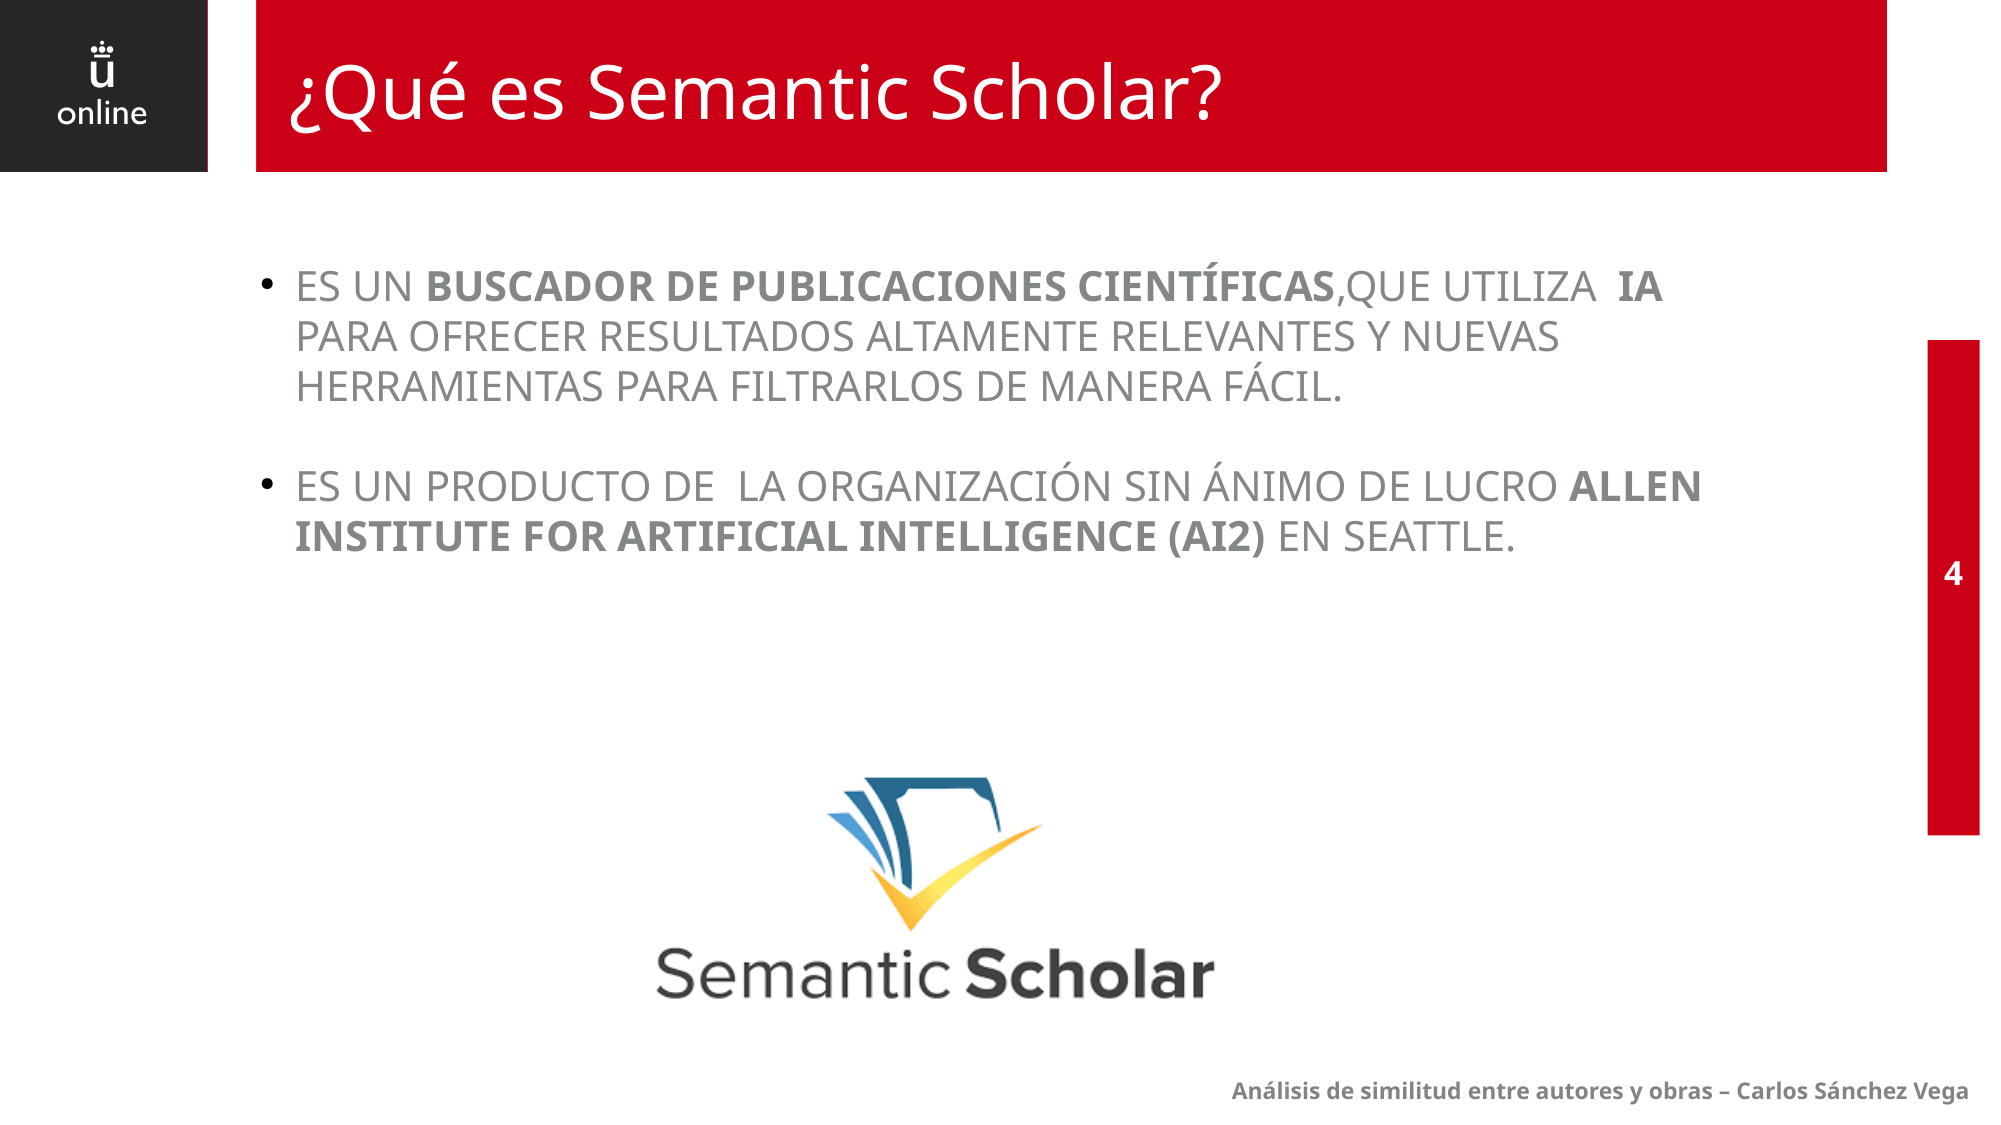

# ¿Qué es Semantic Scholar?
es un buscador DE Publicaciones científicas,QUE UTILIZA IA para ofrecer resultados altamente relevantes y nuevas herramientas para filtrarlos de manera fácil.
Es un producto de la organización sin ánimo de lucro Allen Institute for Artificial Intelligence (AI2) en Seattle.
Análisis de similitud entre autores y obras – Carlos Sánchez Vega